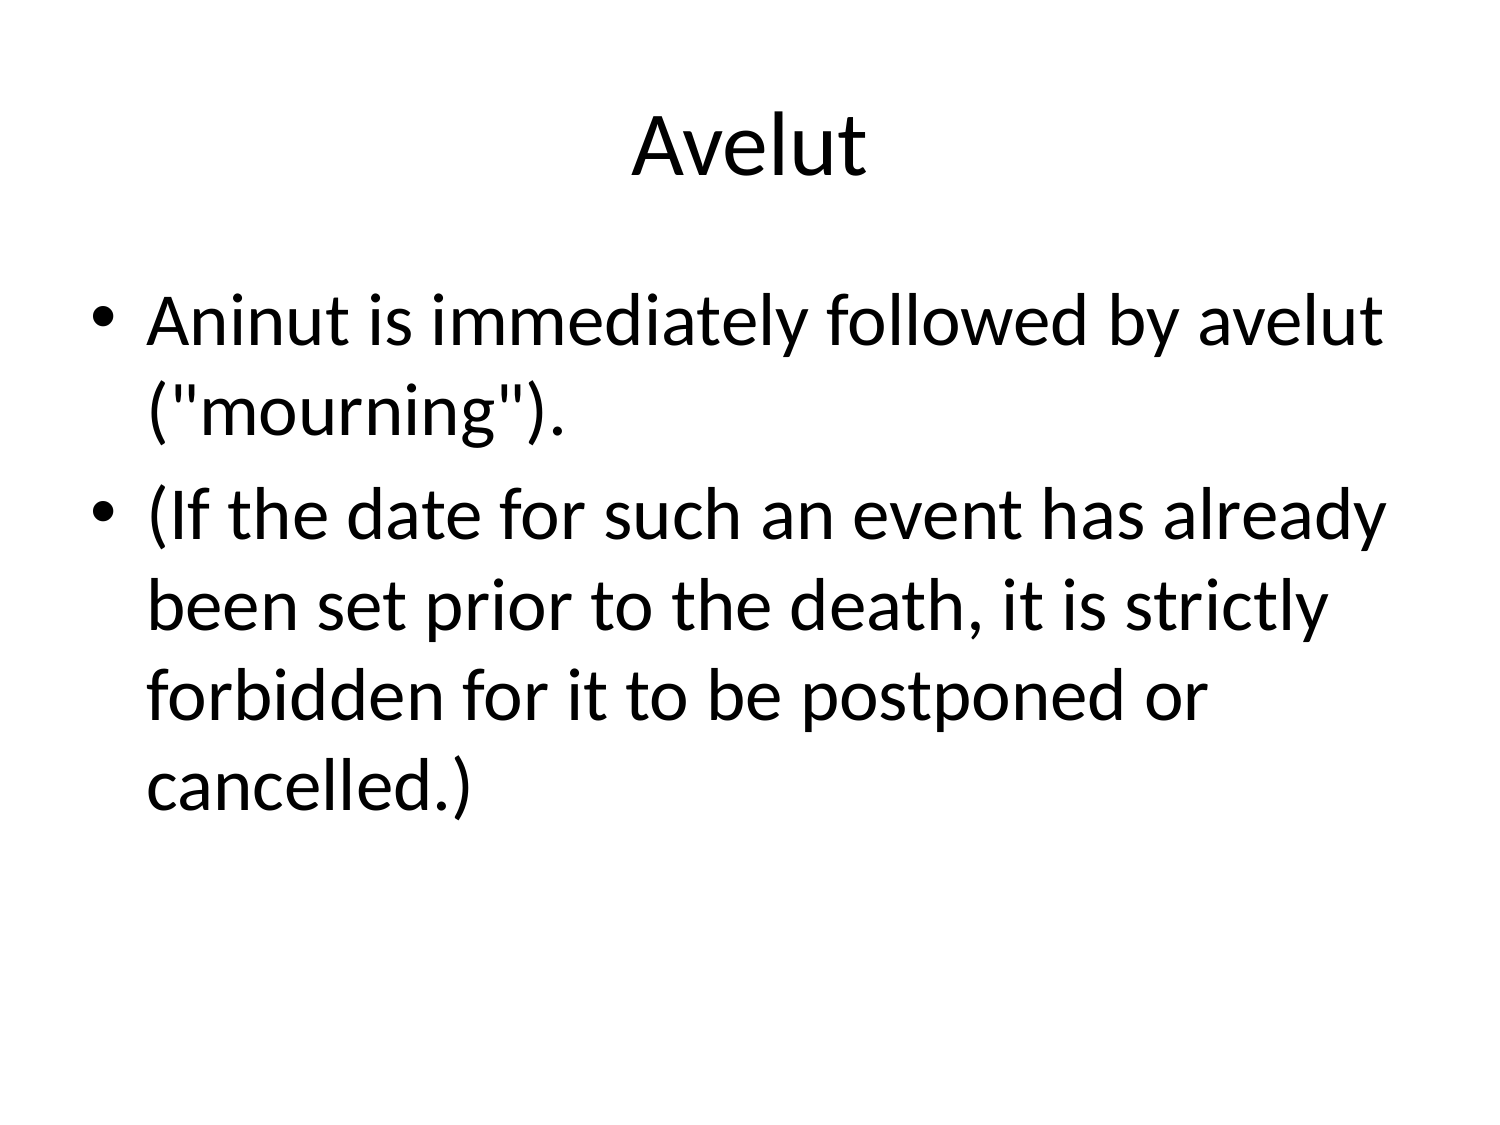

# Avelut
Aninut is immediately followed by avelut ("mourning").
(If the date for such an event has already been set prior to the death, it is strictly forbidden for it to be postponed or cancelled.)